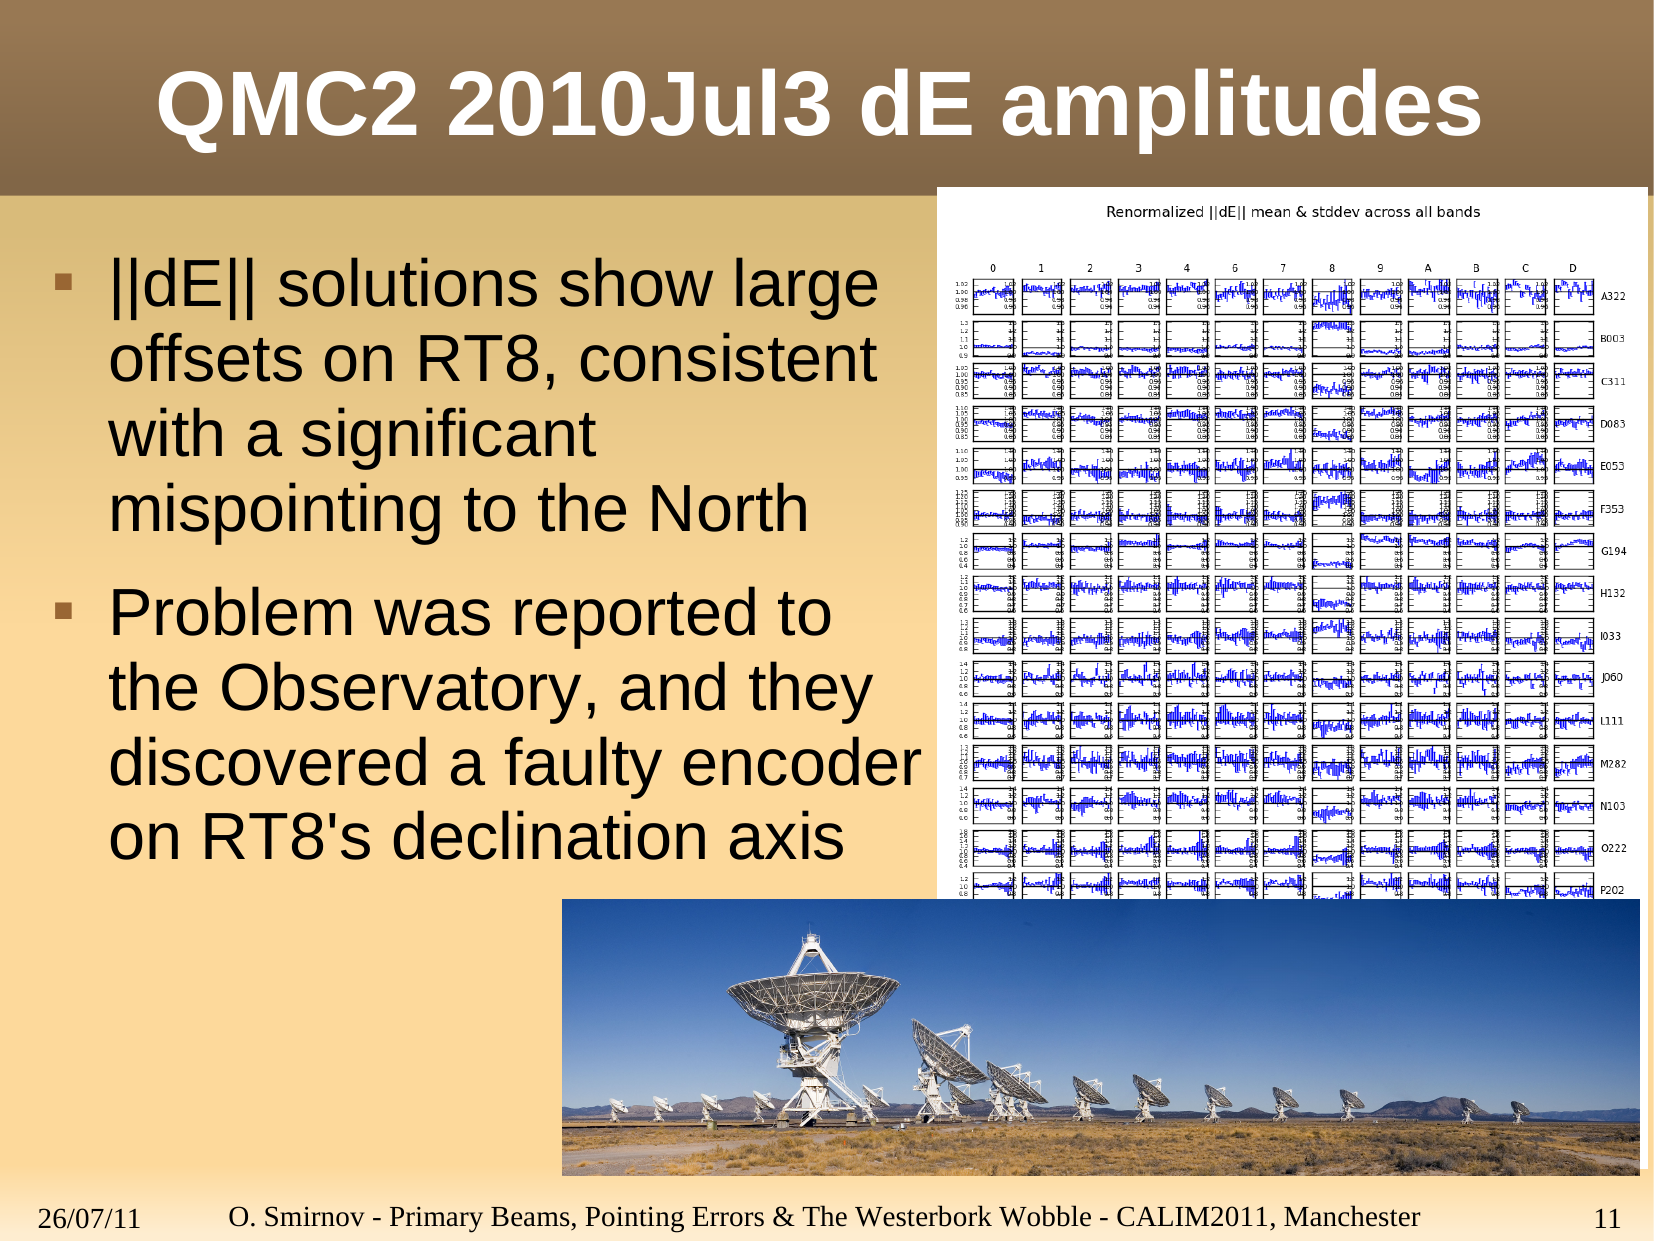

# QMC2 2010Jul3 dE amplitudes
||dE|| solutions show large offsets on RT8, consistent with a significant mispointing to the North
Problem was reported to the Observatory, and they discovered a faulty encoder on RT8's declination axis
O. Smirnov - Primary Beams, Pointing Errors & The Westerbork Wobble - CALIM2011, Manchester
26/07/11
11